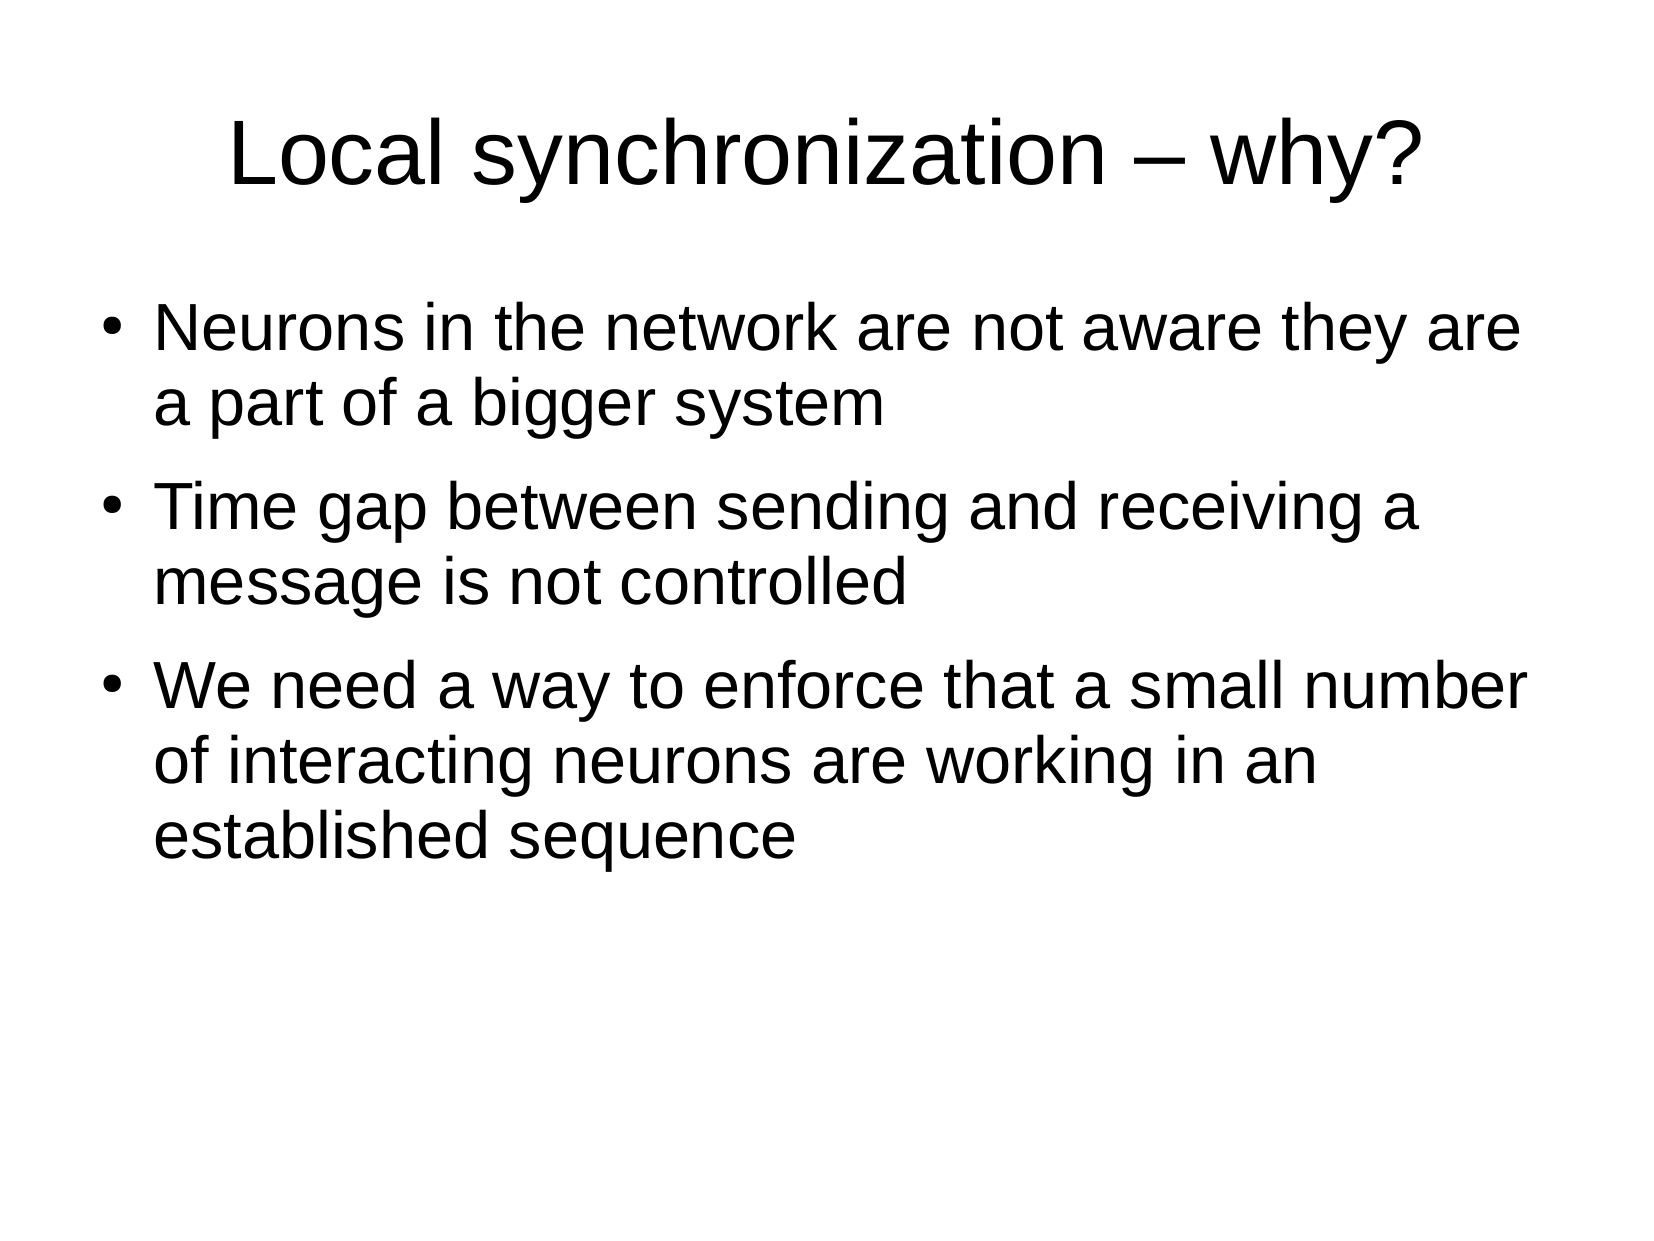

# Local synchronization – why?
Neurons in the network are not aware they are a part of a bigger system
Time gap between sending and receiving a message is not controlled
We need a way to enforce that a small number of interacting neurons are working in an established sequence